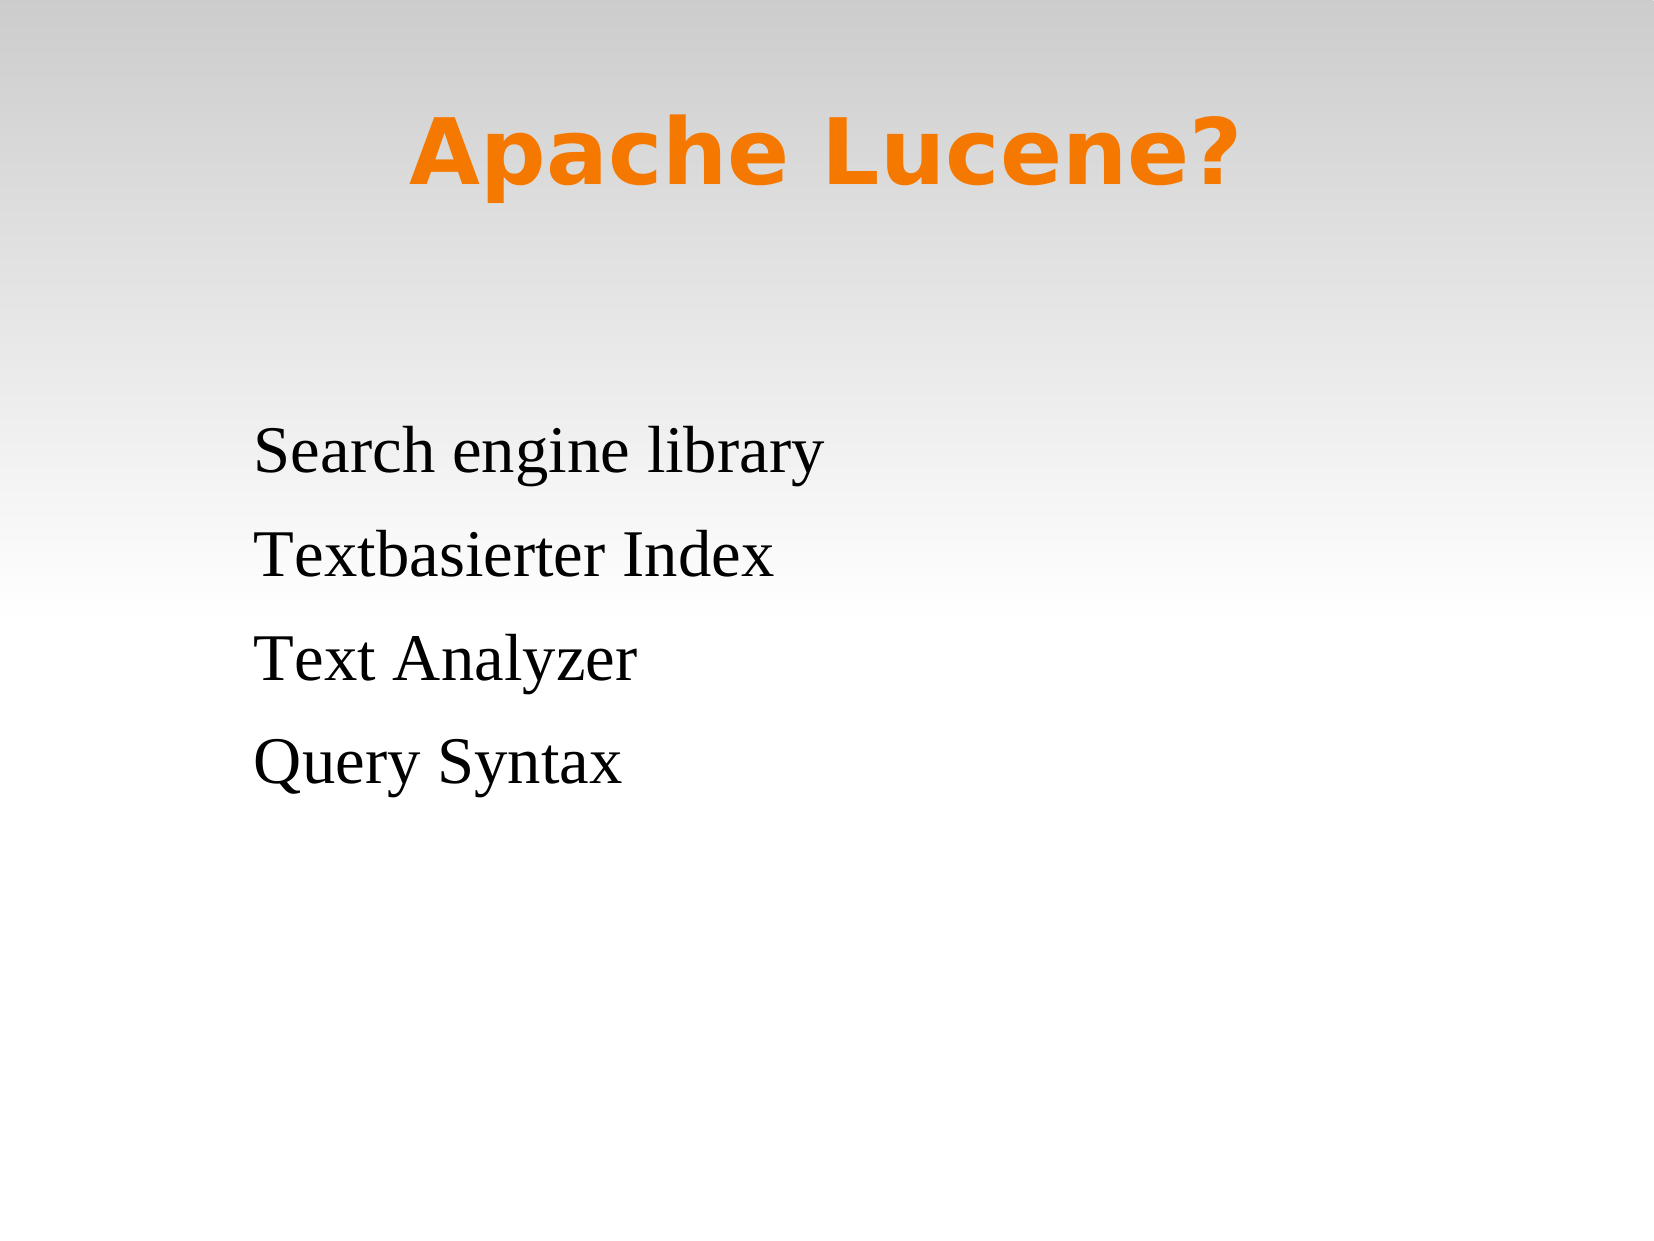

# Apache Lucene?
Search engine library
Textbasierter Index
Text Analyzer
Query Syntax